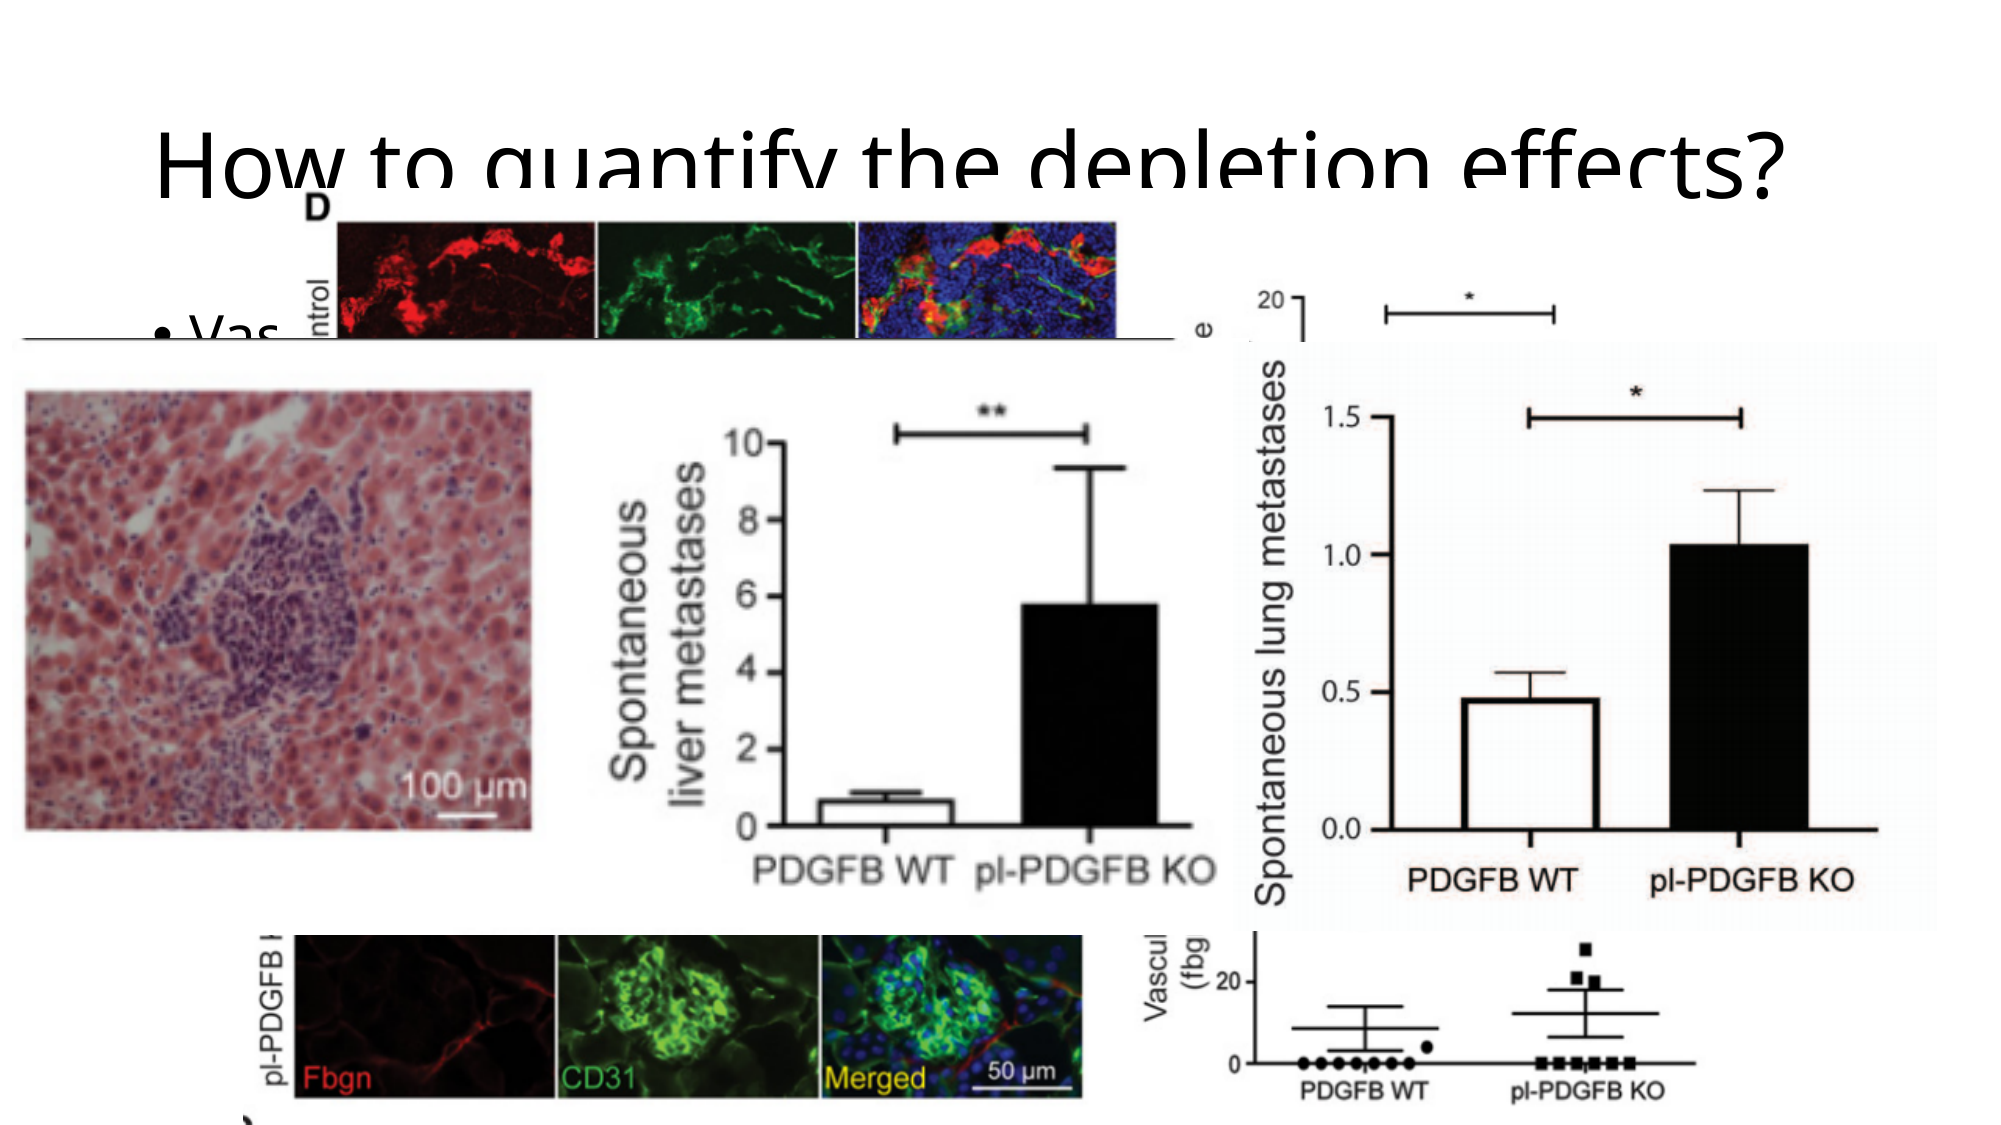

# How to quantify the depletion effects?
Vascular leakage
Number of circulating tumor cells
Metastasis to liver or lung